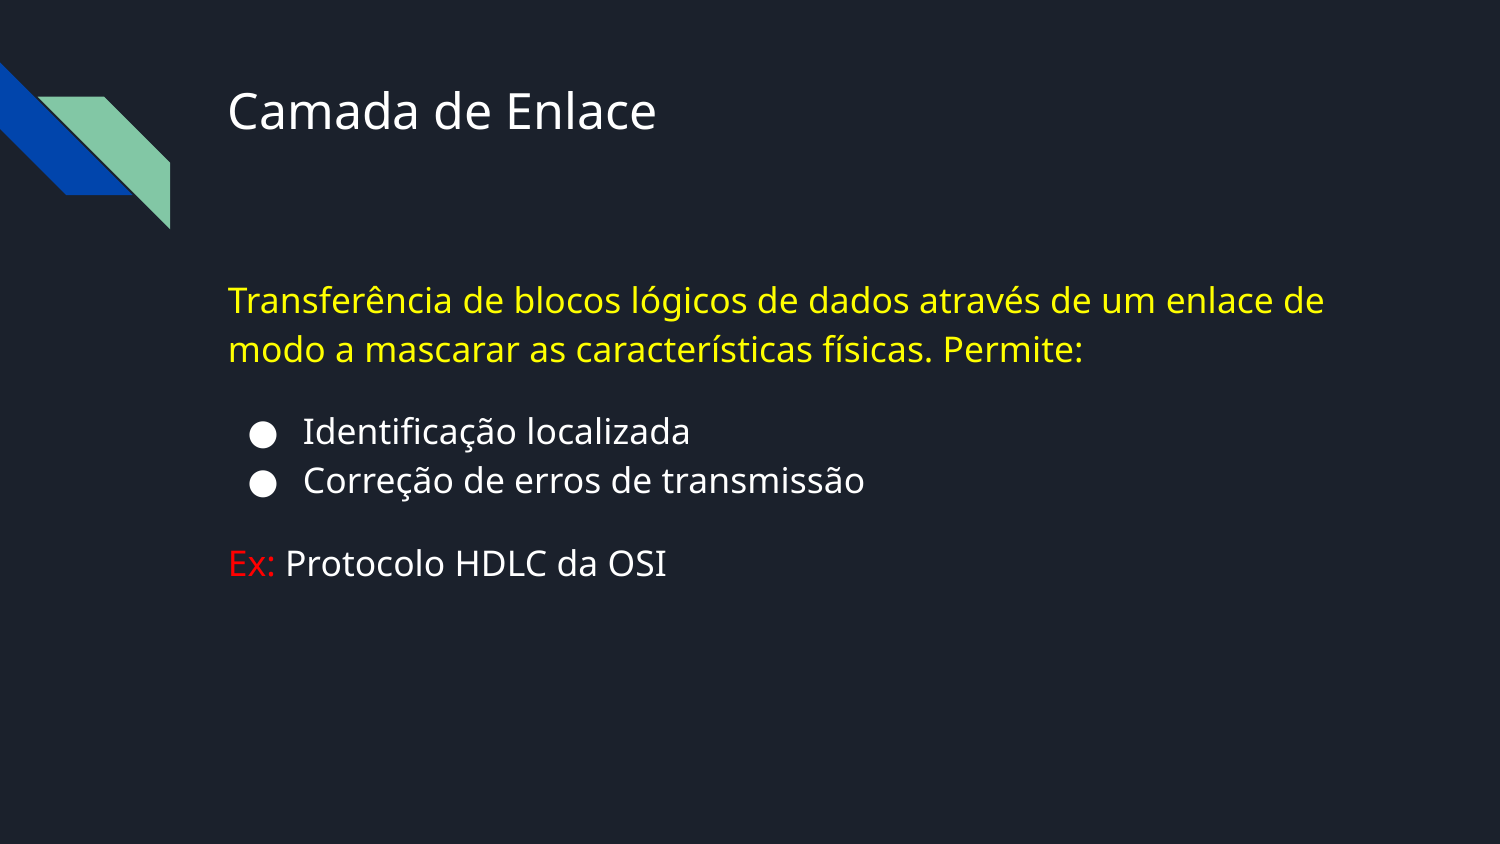

# Camada de Enlace
Transferência de blocos lógicos de dados através de um enlace de modo a mascarar as características físicas. Permite:
Identificação localizada
Correção de erros de transmissão
Ex: Protocolo HDLC da OSI